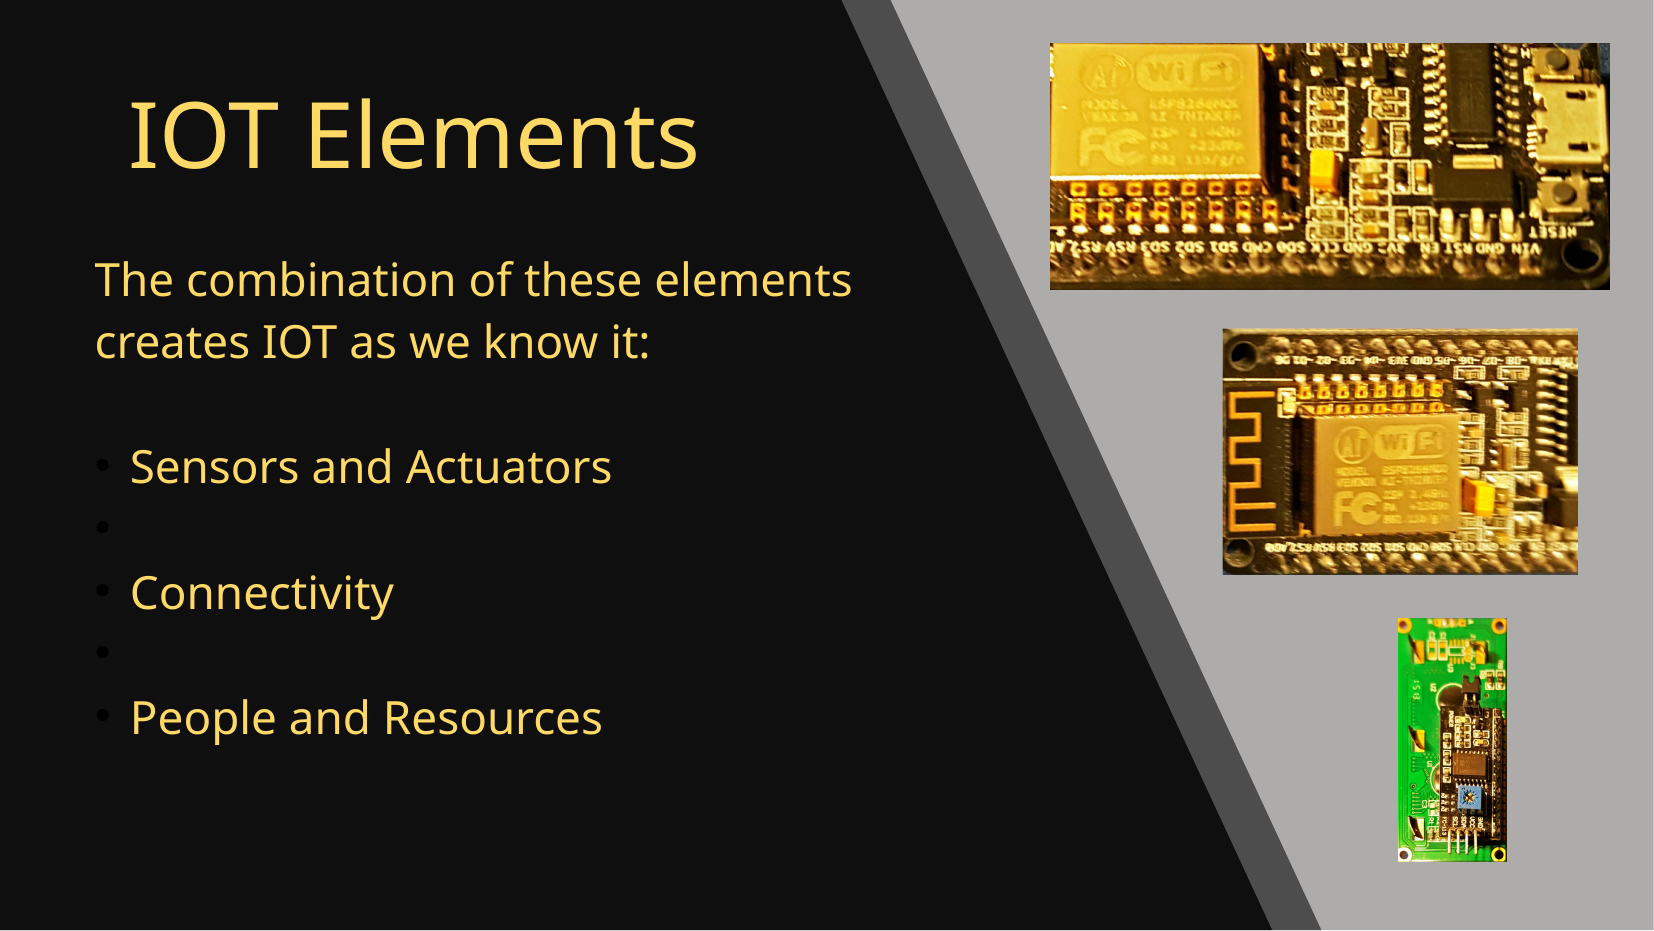

# IOT Elements
The combination of these elements creates IOT as we know it:
Sensors and Actuators
Connectivity
People and Resources